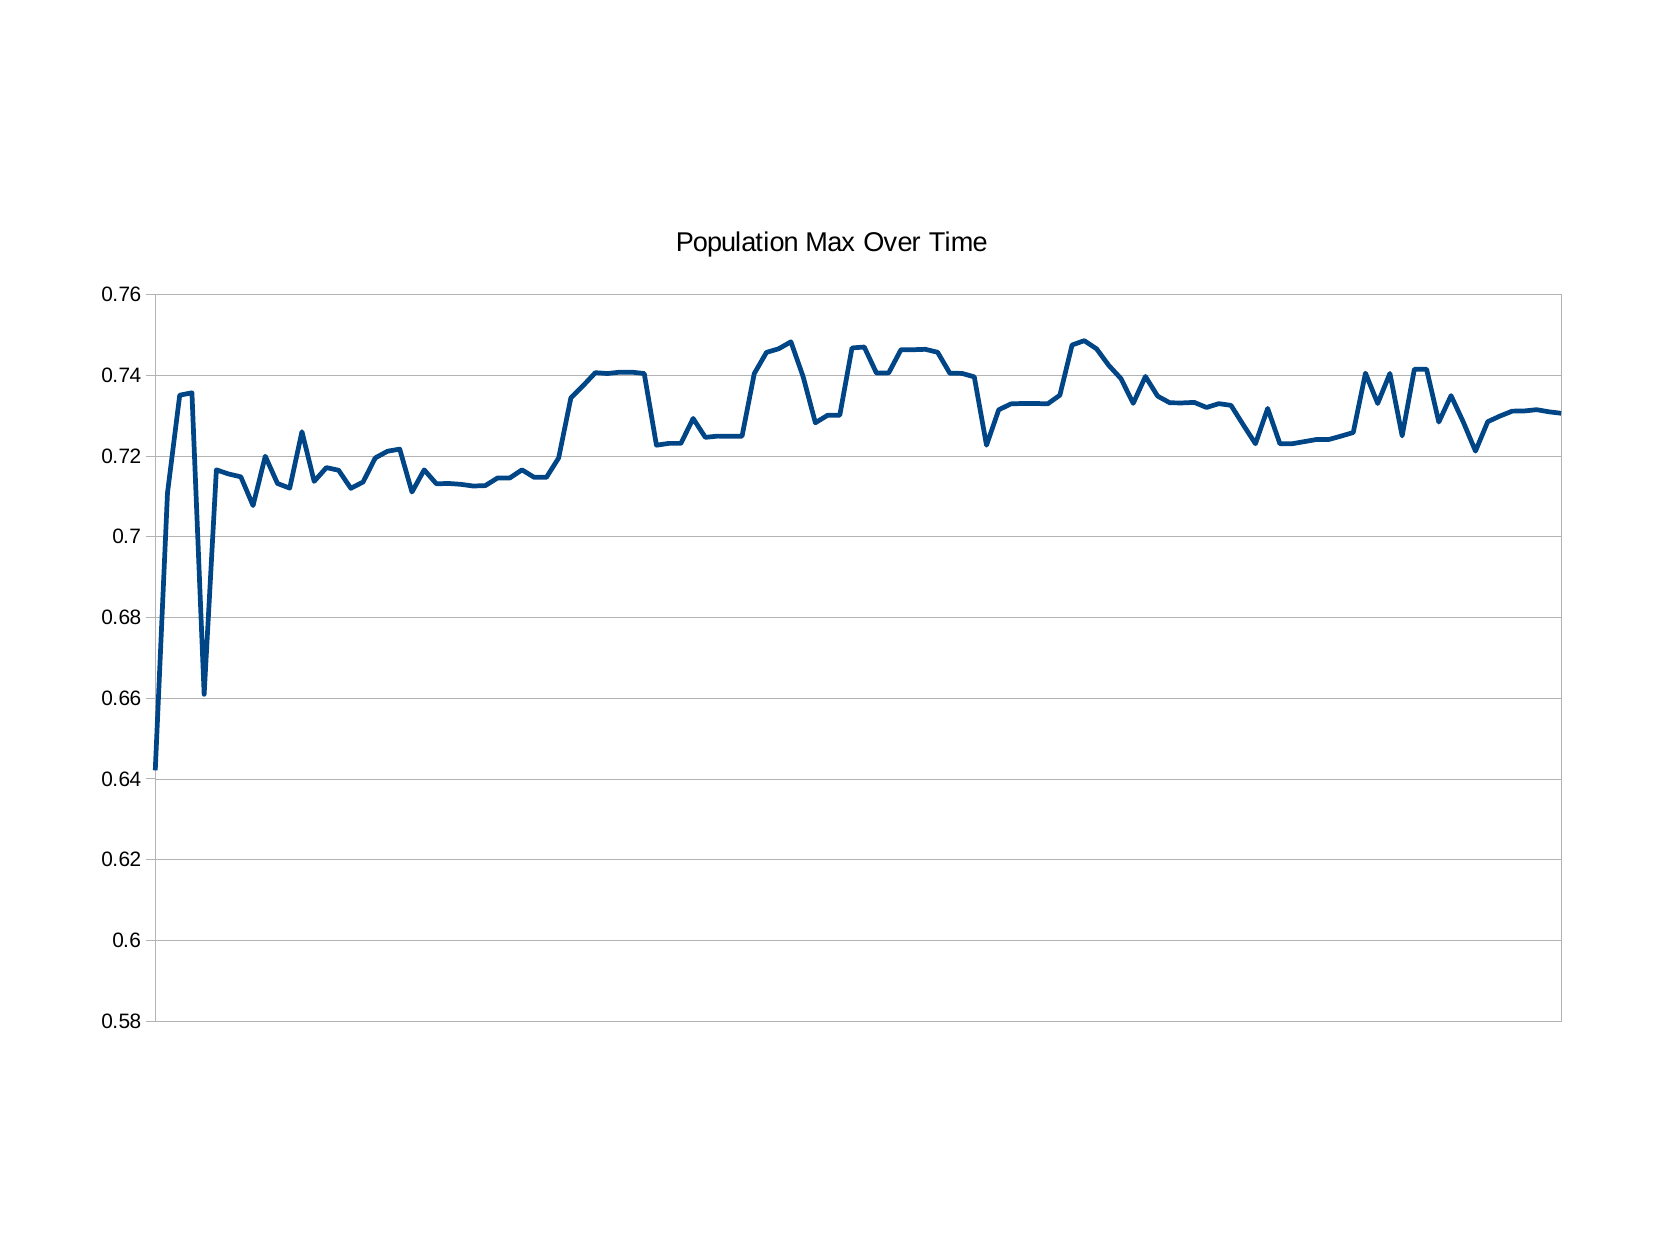

### Chart: Population Max Over Time
| Category | Column V |
|---|---|
| 1 | 0.642165638883363 |
| 2 | 0.710894503017041 |
| 3 | 0.735130296399443 |
| 4 | 0.735727073801472 |
| 5 | 0.660997281347391 |
| 6 | 0.716630196936543 |
| 7 | 0.715602413633048 |
| 8 | 0.714906173330681 |
| 9 | 0.707777998806445 |
| 10 | 0.72001193554804 |
| 11 | 0.713248458325045 |
| 12 | 0.712088057821099 |
| 13 | 0.726079172468669 |
| 14 | 0.713778927126848 |
| 15 | 0.717193820038459 |
| 16 | 0.716530734036204 |
| 17 | 0.712054903520987 |
| 18 | 0.713613155626285 |
| 19 | 0.719580929646575 |
| 20 | 0.721238644652211 |
| 21 | 0.721769113454015 |
| 22 | 0.71112658311783 |
| 23 | 0.716630196936543 |
| 24 | 0.713182149724819 |
| 25 | 0.713248458325045 |
| 26 | 0.713049532524368 |
| 27 | 0.712618526622903 |
| 28 | 0.712717989523241 |
| 29 | 0.714607784629666 |
| 30 | 0.714607784629666 |
| 31 | 0.716630196936543 |
| 32 | 0.71477355613023 |
| 33 | 0.71477355613023 |
| 34 | 0.719580929646575 |
| 35 | 0.734467210397188 |
| 36 | 0.737484251707446 |
| 37 | 0.740700218818381 |
| 38 | 0.740501293017704 |
| 39 | 0.740832836018832 |
| 40 | 0.740832836018832 |
| 41 | 0.740501293017704 |
| 42 | 0.722730588157284 |
| 43 | 0.723194748358862 |
| 44 | 0.723194748358862 |
| 45 | 0.729361448179829 |
| 46 | 0.724686691863935 |
| 47 | 0.724985080564949 |
| 48 | 0.724951926264836 |
| 49 | 0.724951926264836 |
| 50 | 0.740468138717592 |
| 51 | 0.745739672435515 |
| 52 | 0.746634838538559 |
| 53 | 0.74835886214442 |
| 54 | 0.739705589814999 |
| 55 | 0.728300510576222 |
| 56 | 0.730157151382534 |
| 57 | 0.730157151382534 |
| 58 | 0.746833764339235 |
| 59 | 0.747065844440024 |
| 60 | 0.740600755918043 |
| 61 | 0.740667064518268 |
| 62 | 0.746402758437769 |
| 63 | 0.746402758437769 |
| 64 | 0.746502221338108 |
| 65 | 0.745772826735628 |
| 66 | 0.74056760161793 |
| 67 | 0.740534447317817 |
| 68 | 0.739672435514886 |
| 69 | 0.722730588157284 |
| 70 | 0.731516477687156 |
| 71 | 0.732975266892116 |
| 72 | 0.733074729792454 |
| 73 | 0.733074729792454 |
| 74 | 0.732975266892116 |
| 75 | 0.735130296399443 |
| 76 | 0.747563158941715 |
| 77 | 0.748657250845435 |
| 78 | 0.746634838538559 |
| 79 | 0.742523705324581 |
| 80 | 0.739241429613421 |
| 81 | 0.733107884092567 |
| 82 | 0.739771898415224 |
| 83 | 0.734898216298654 |
| 84 | 0.733240501293018 |
| 85 | 0.733207346992905 |
| 86 | 0.733339964193356 |
| 87 | 0.732080100789072 |
| 88 | 0.733041575492341 |
| 89 | 0.732610569590876 |
| 90 | 0.727803196074531 |
| 91 | 0.723095285458524 |
| 92 | 0.731848020688283 |
| 93 | 0.723095285458524 |
| 94 | 0.723095285458524 |
| 95 | 0.723625754260328 |
| 96 | 0.724156223062131 |
| 97 | 0.724156223062131 |
| 98 | 0.724985080564949 |
| 99 | 0.725880246667993 |
| 100 | 0.740600755918043 |
| 101 | 0.733074729792454 |
| 102 | 0.740534447317817 |
| 103 | 0.725051389165175 |
| 104 | 0.741562230621311 |
| 105 | 0.741562230621311 |
| 106 | 0.728466282076785 |
| 107 | 0.735030833499105 |
| 108 | 0.728499436376898 |
| 109 | 0.721271798952324 |
| 110 | 0.728565744977124 |
| 111 | 0.729958225581858 |
| 112 | 0.731184934686029 |
| 113 | 0.731218088986141 |
| 114 | 0.731549631987269 |
| 115 | 0.731019163185465 |
| 116 | 0.730654465884225 |